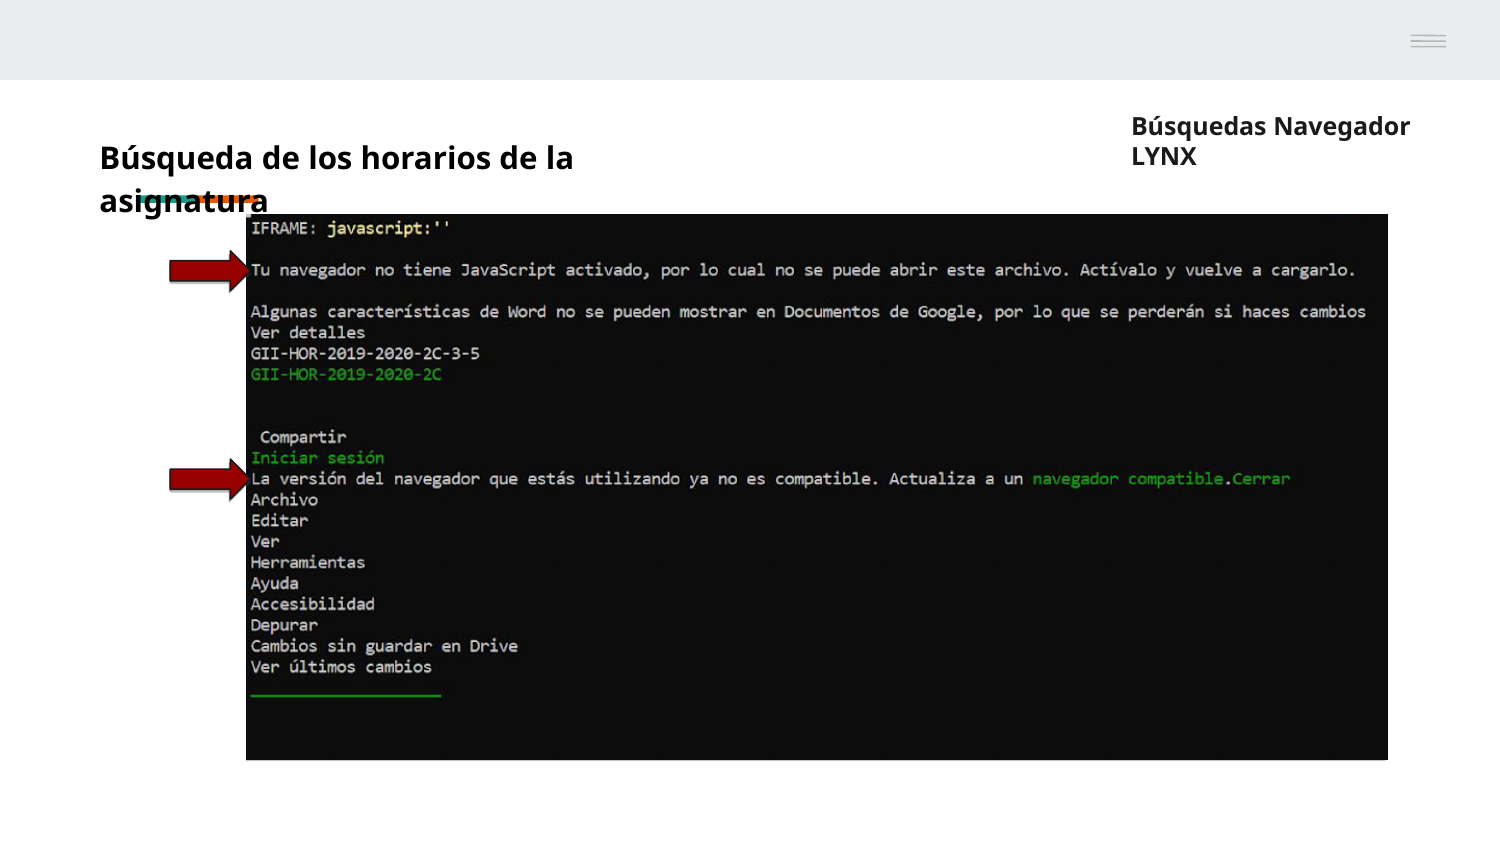

# Búsquedas Navegador LYNX
Búsqueda de los horarios de la asignatura